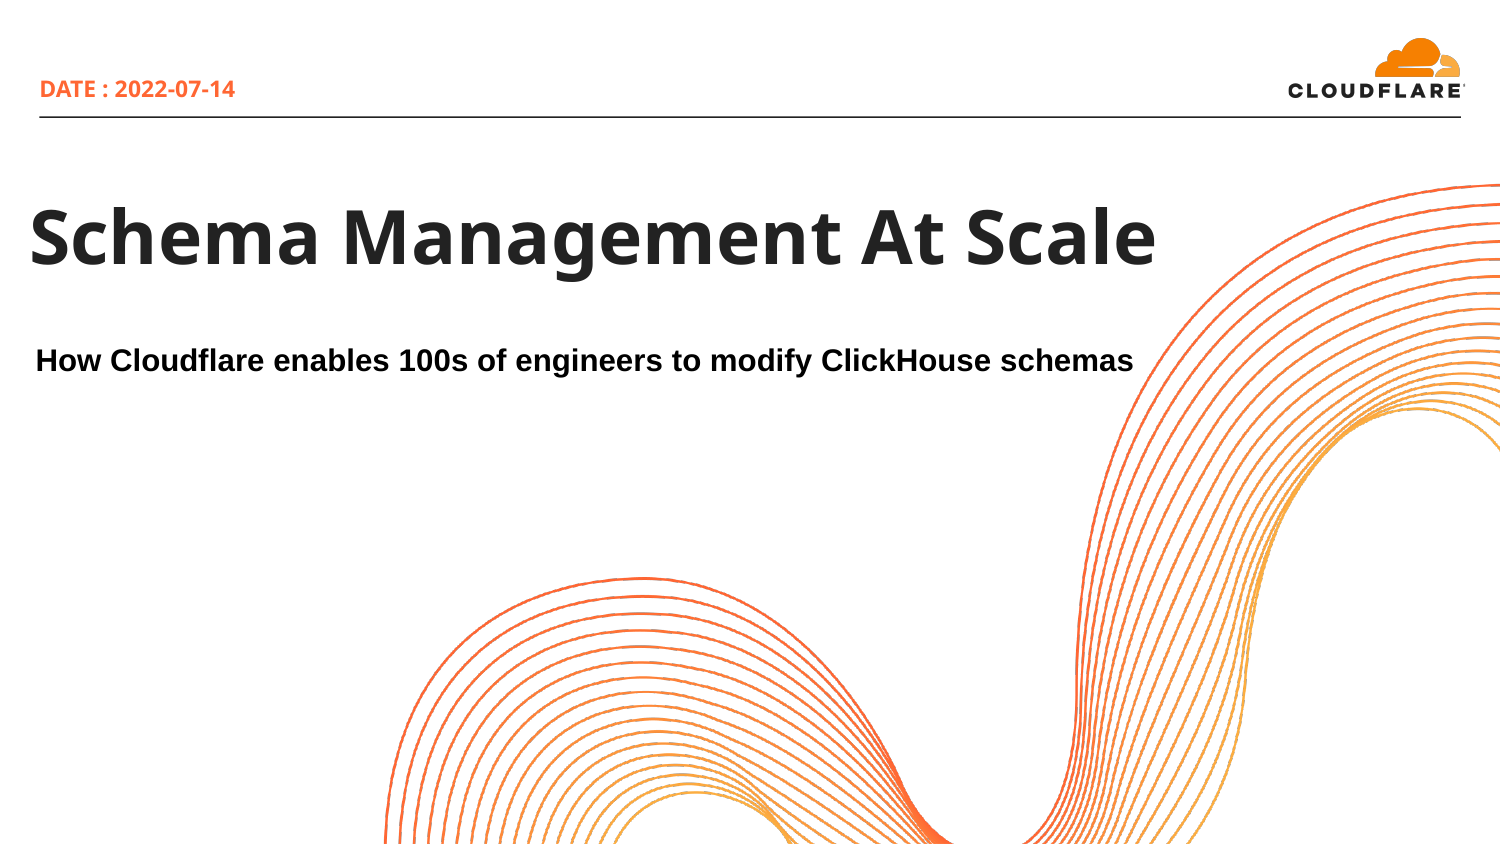

DATE : 2022-07-14
# Schema Management At Scale
How Cloudflare enables 100s of engineers to modify ClickHouse schemas